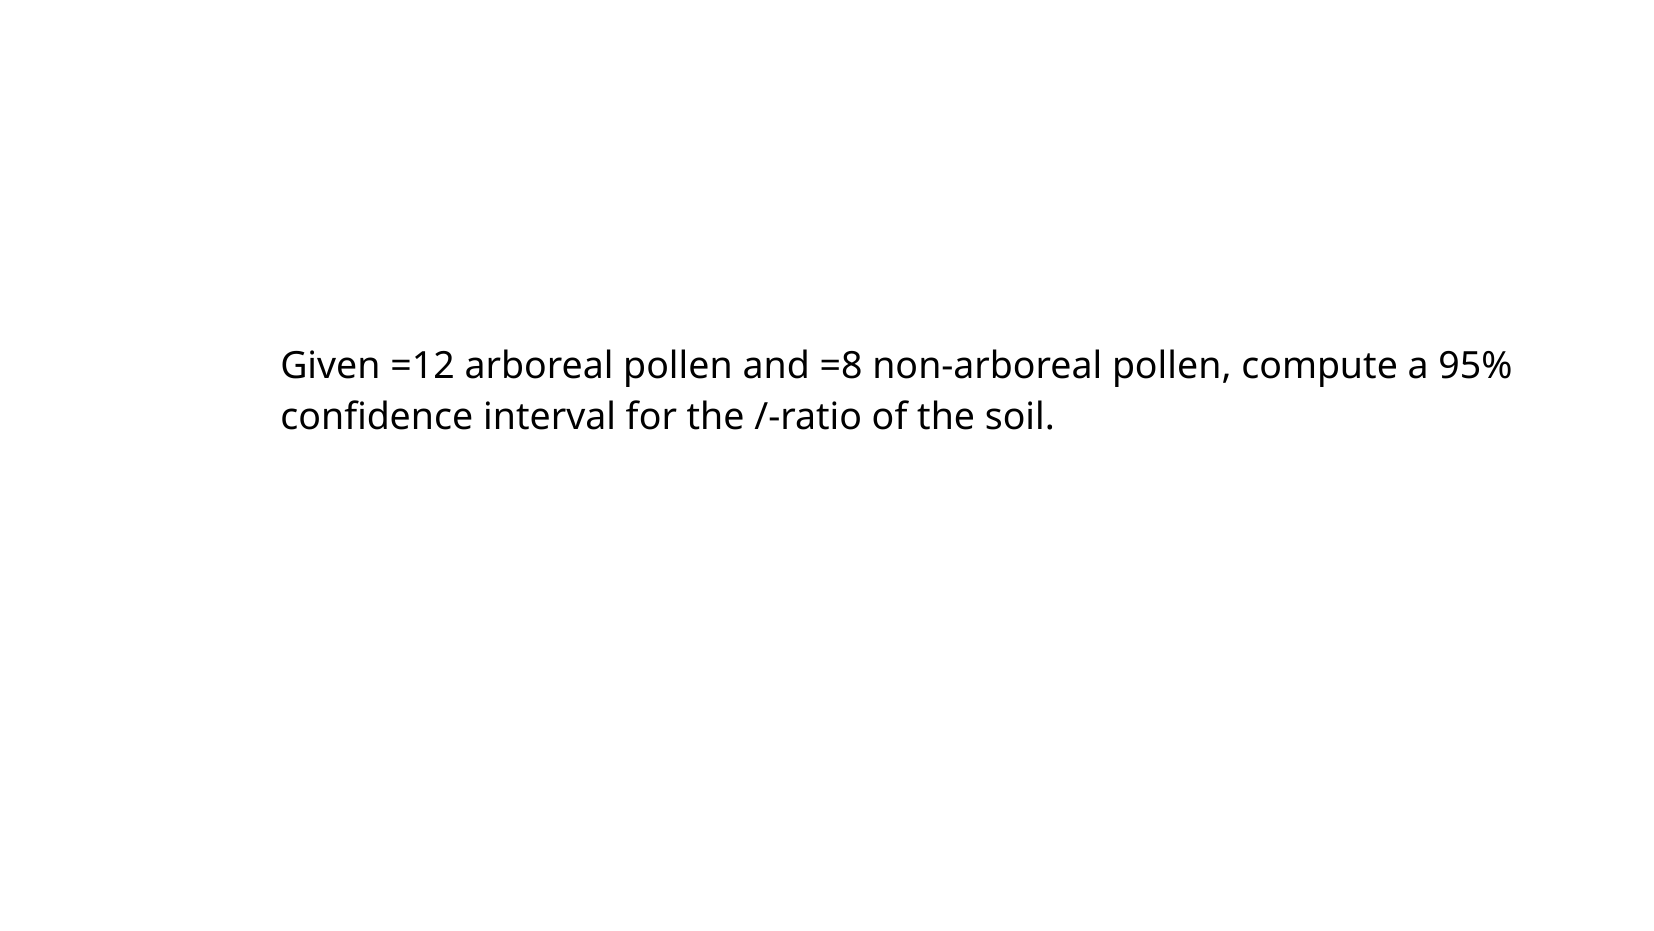

Given =12 arboreal pollen and =8 non-arboreal pollen, compute a 95% confidence interval for the /-ratio of the soil.